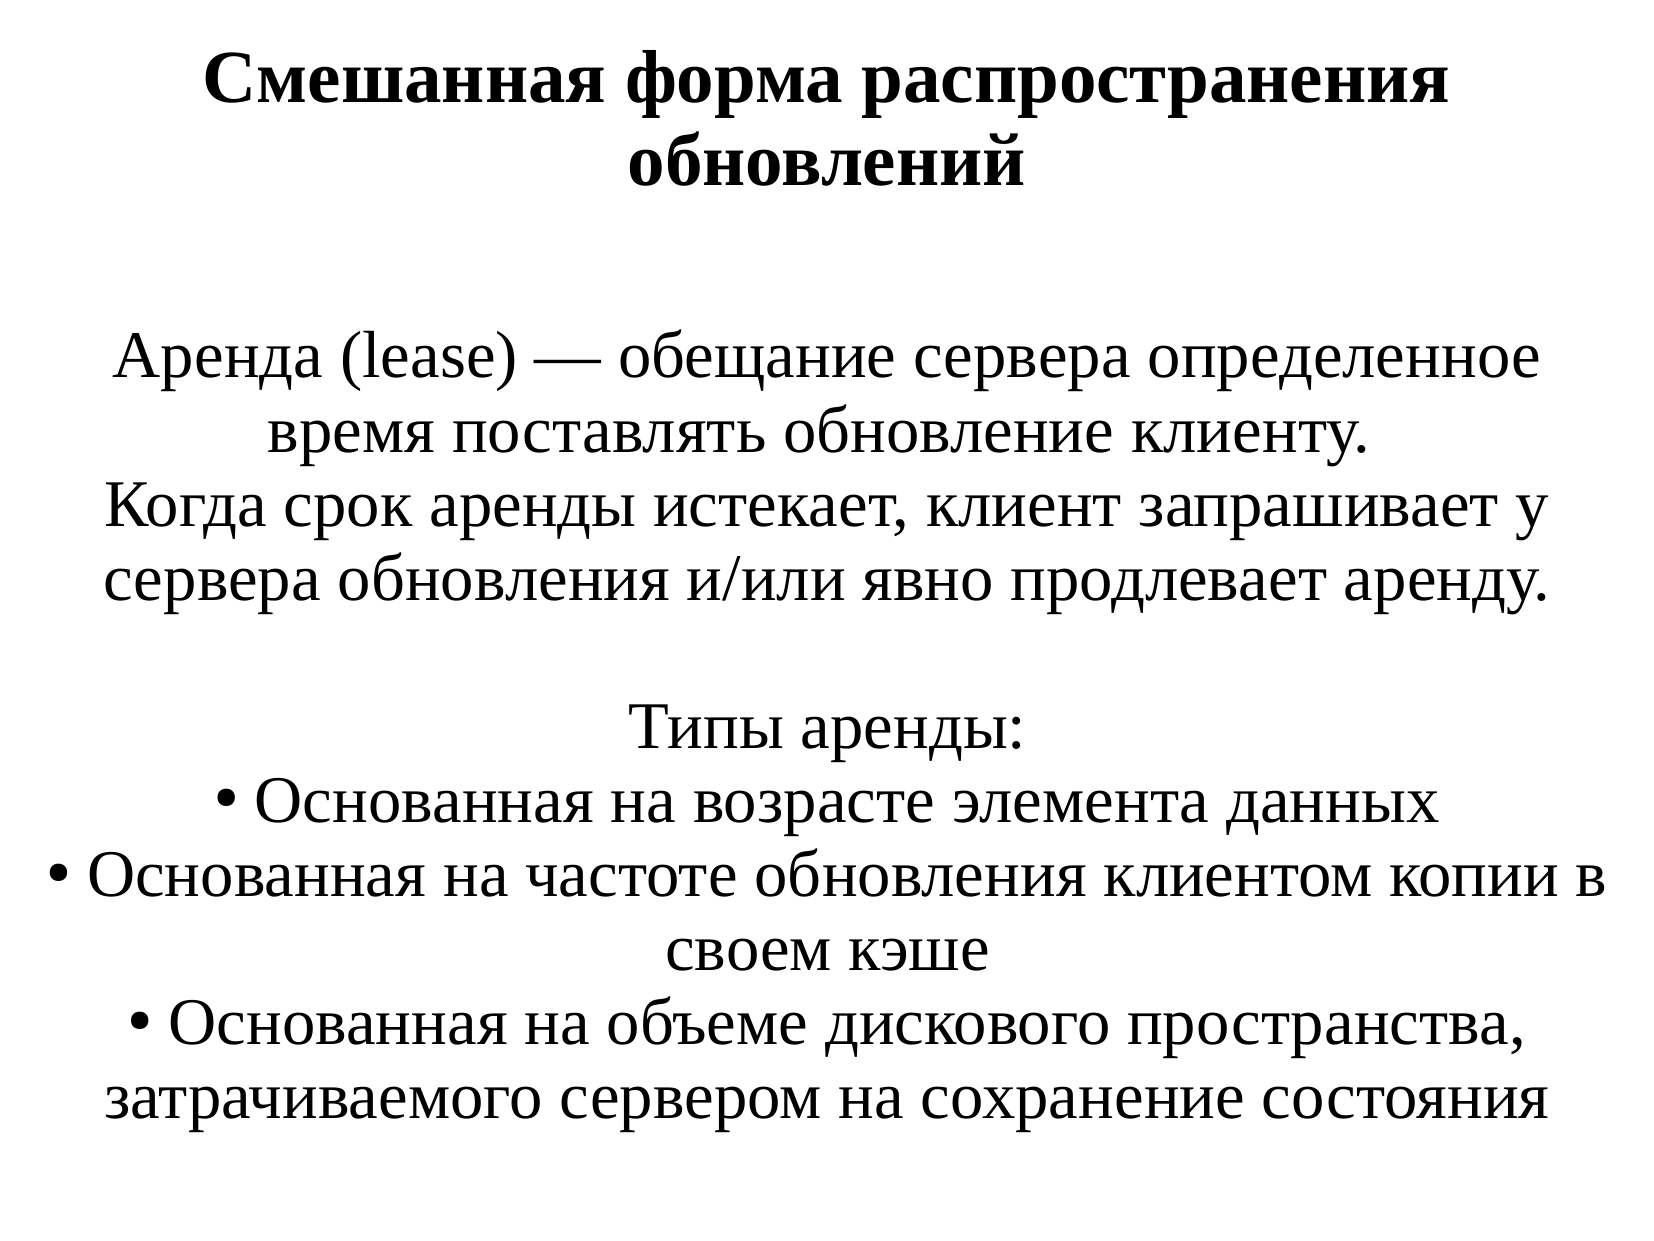

# Смешанная форма распространения обновлений
Аренда (lease) — обещание сервера определенное время поставлять обновление клиенту.
Когда срок аренды истекает, клиент запрашивает у сервера обновления и/или явно продлевает аренду.
Типы аренды:
 Основанная на возрасте элемента данных
 Основанная на частоте обновления клиентом копии в своем кэше
 Основанная на объеме дискового пространства, затрачиваемого сервером на сохранение состояния